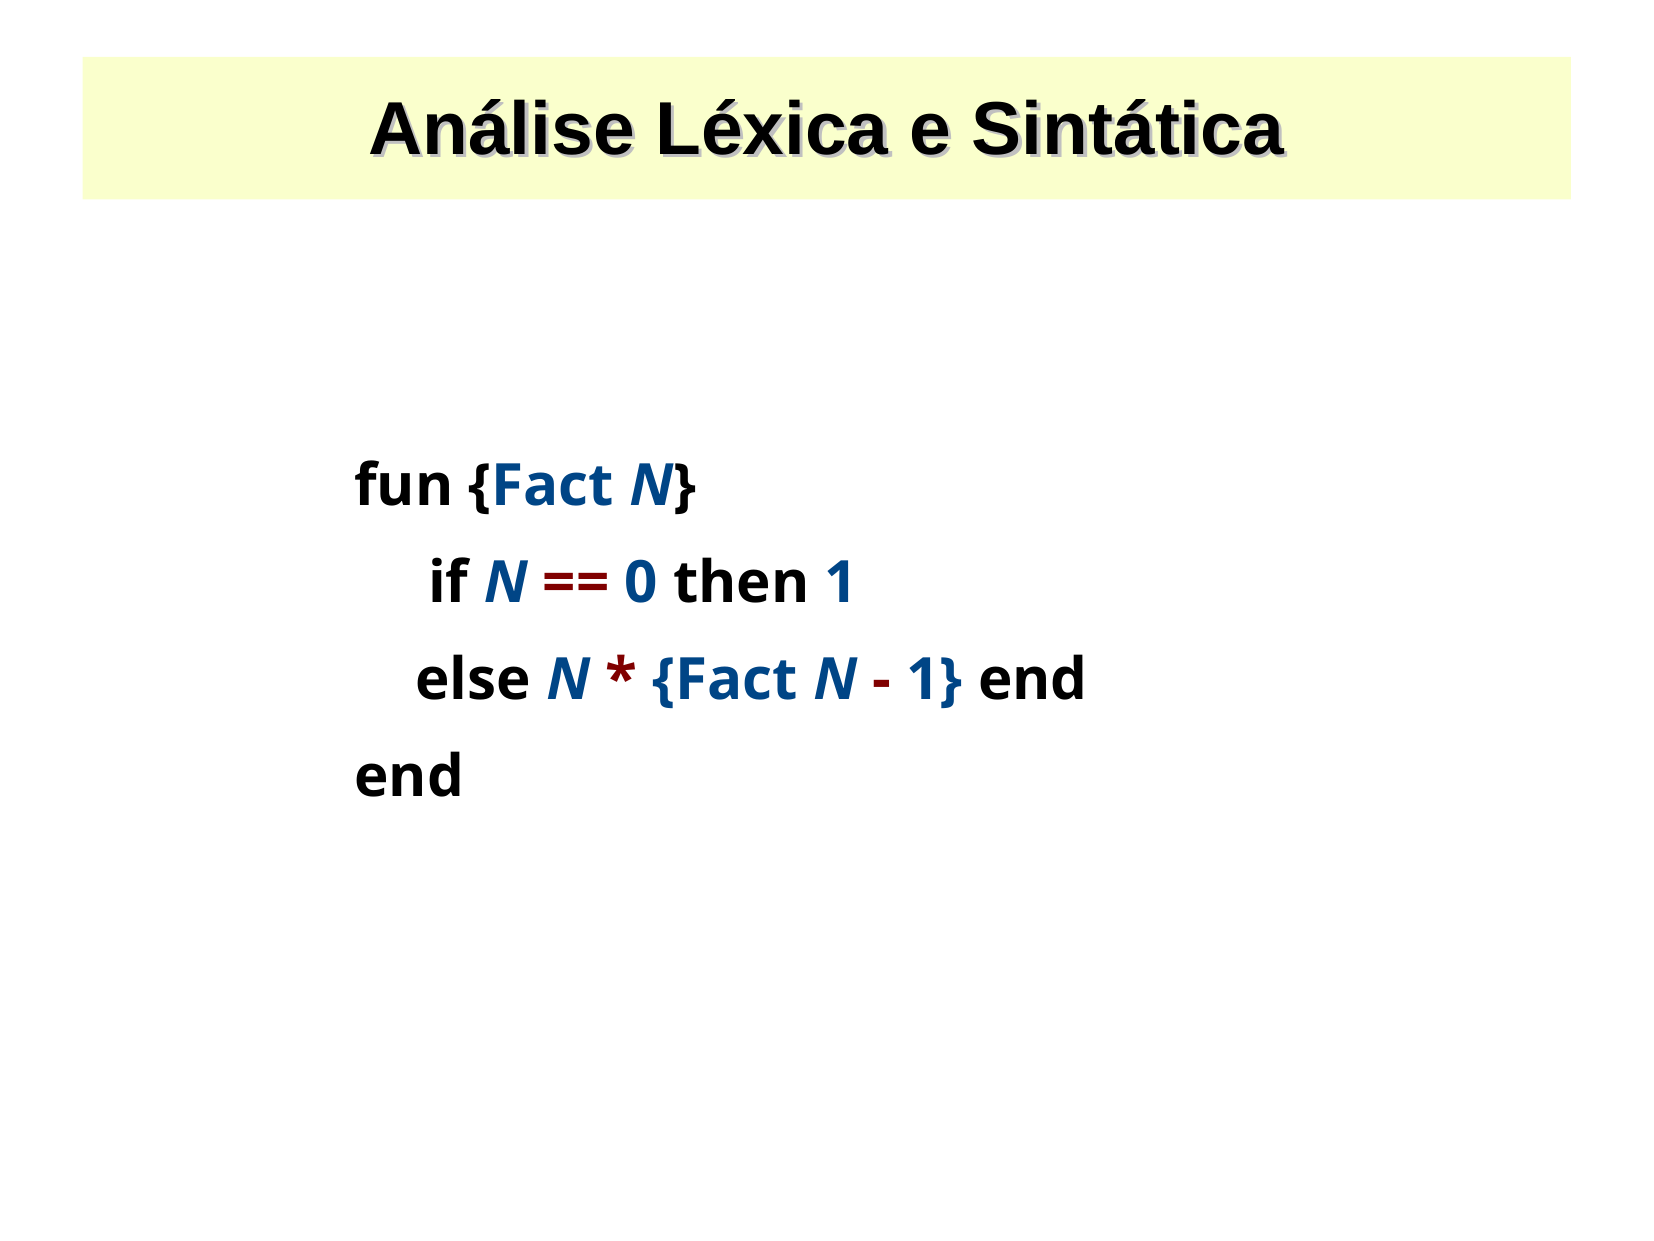

# Análise Léxica e Sintática
fun {Fact N}
	if N == 0 then 1
 else N * {Fact N - 1} end
end